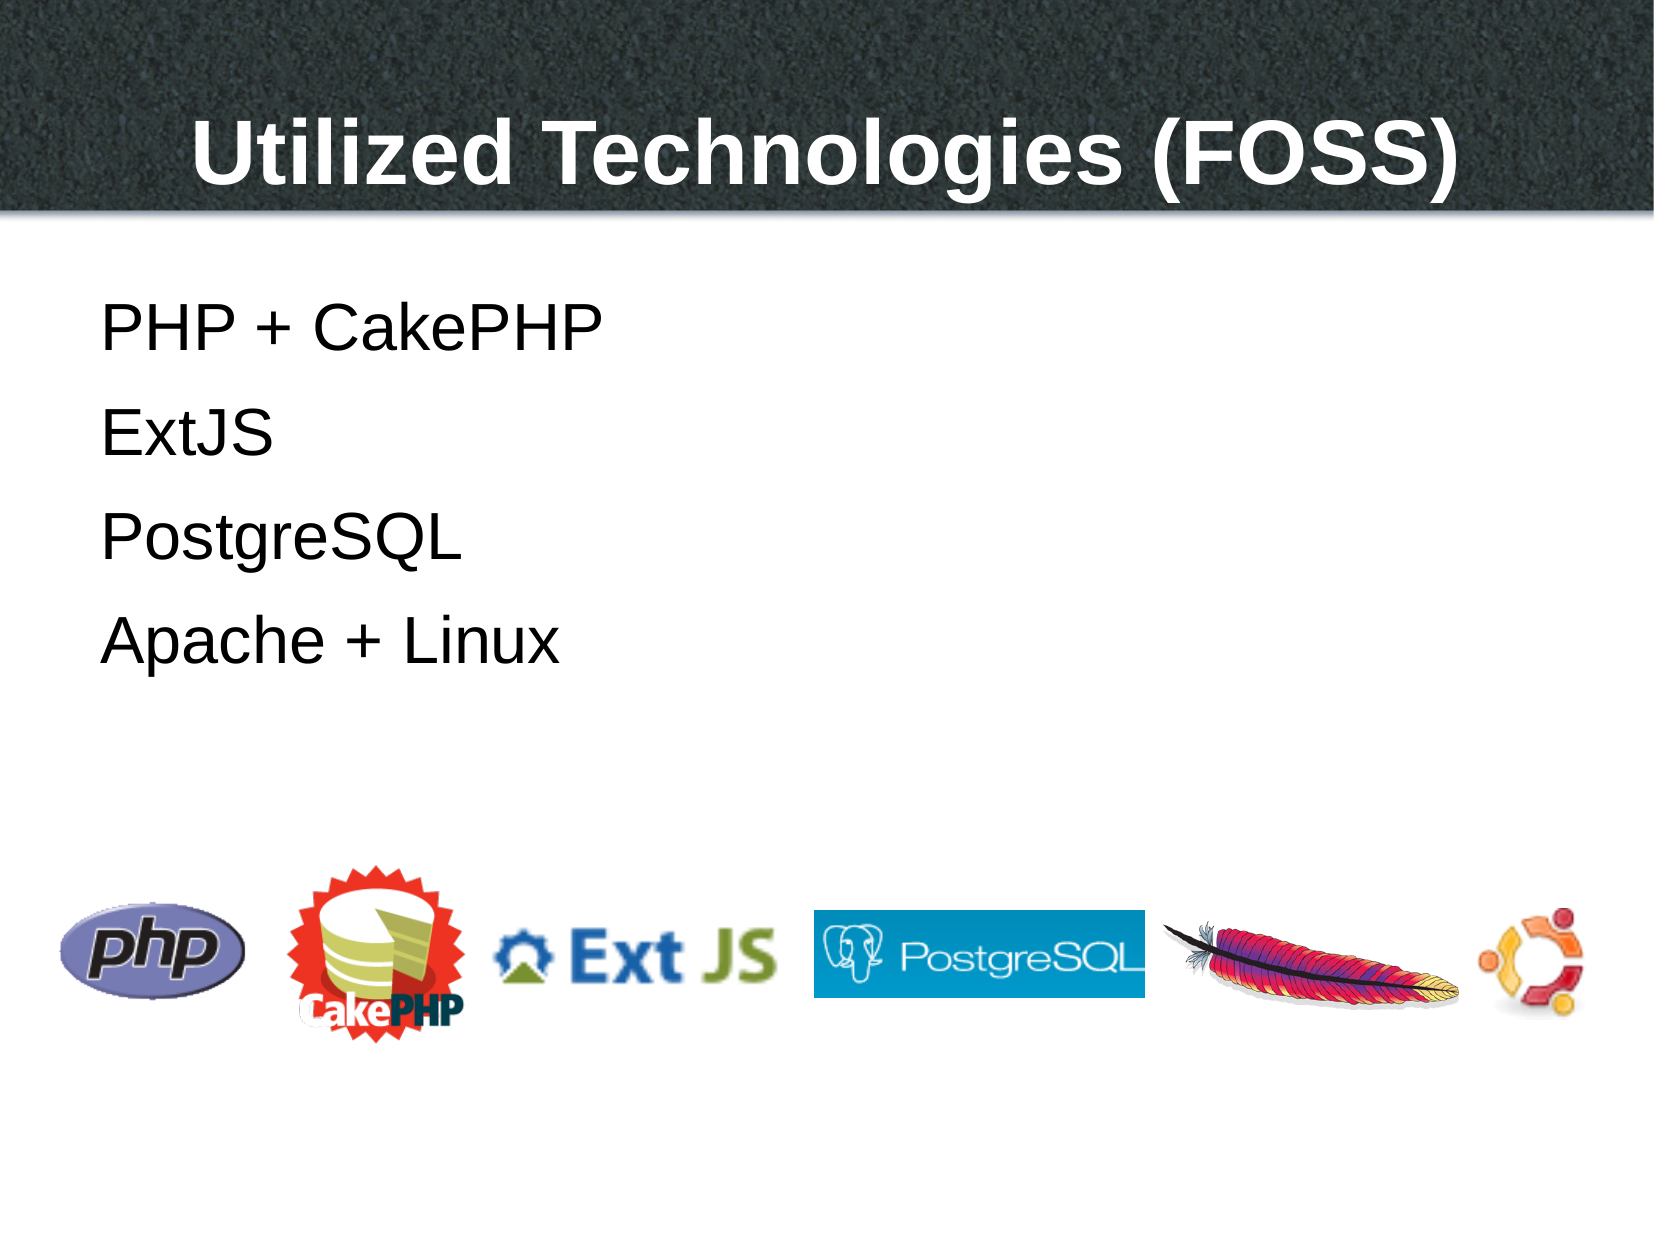

# Utilized Technologies (FOSS)
PHP + CakePHP
ExtJS
PostgreSQL
Apache + Linux